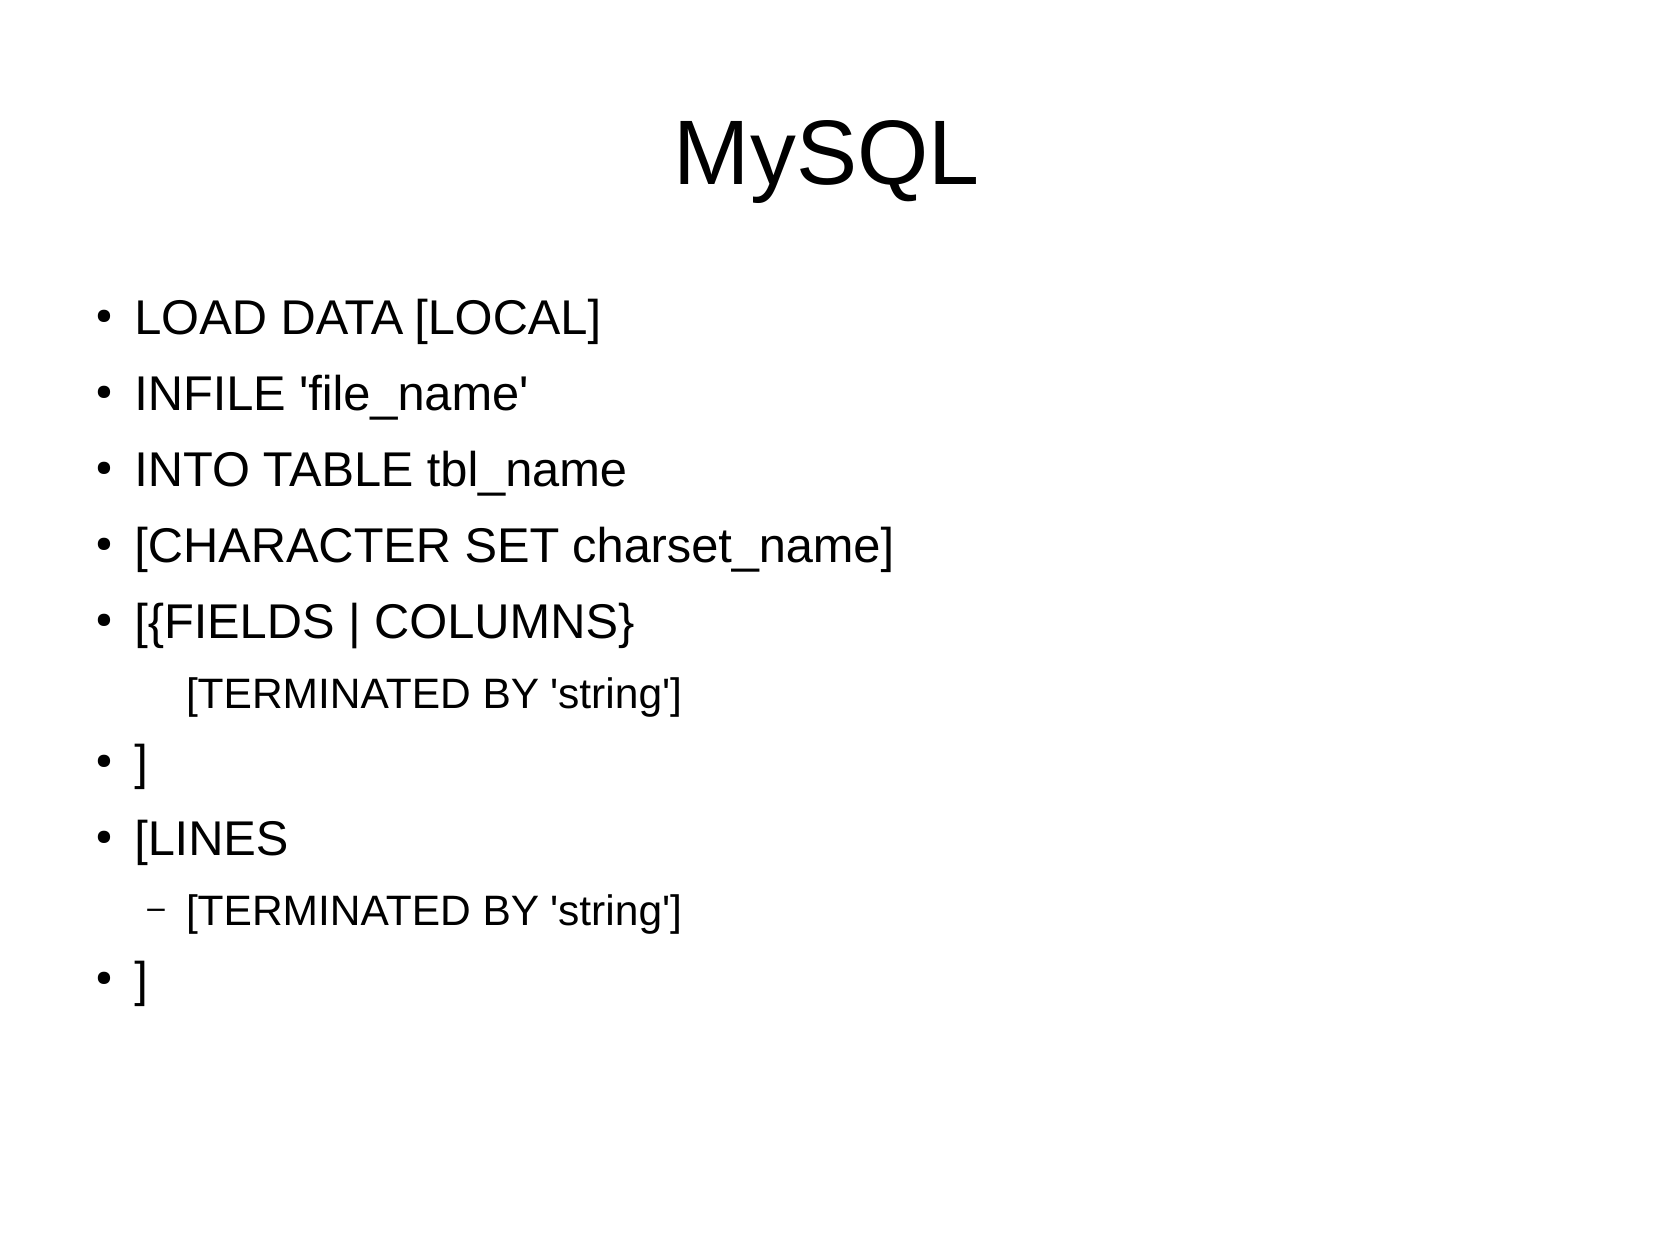

# MySQL
LOAD DATA [LOCAL]
INFILE 'file_name'
INTO TABLE tbl_name
[CHARACTER SET charset_name]
[{FIELDS | COLUMNS}
[TERMINATED BY 'string']
]
[LINES
[TERMINATED BY 'string']
]